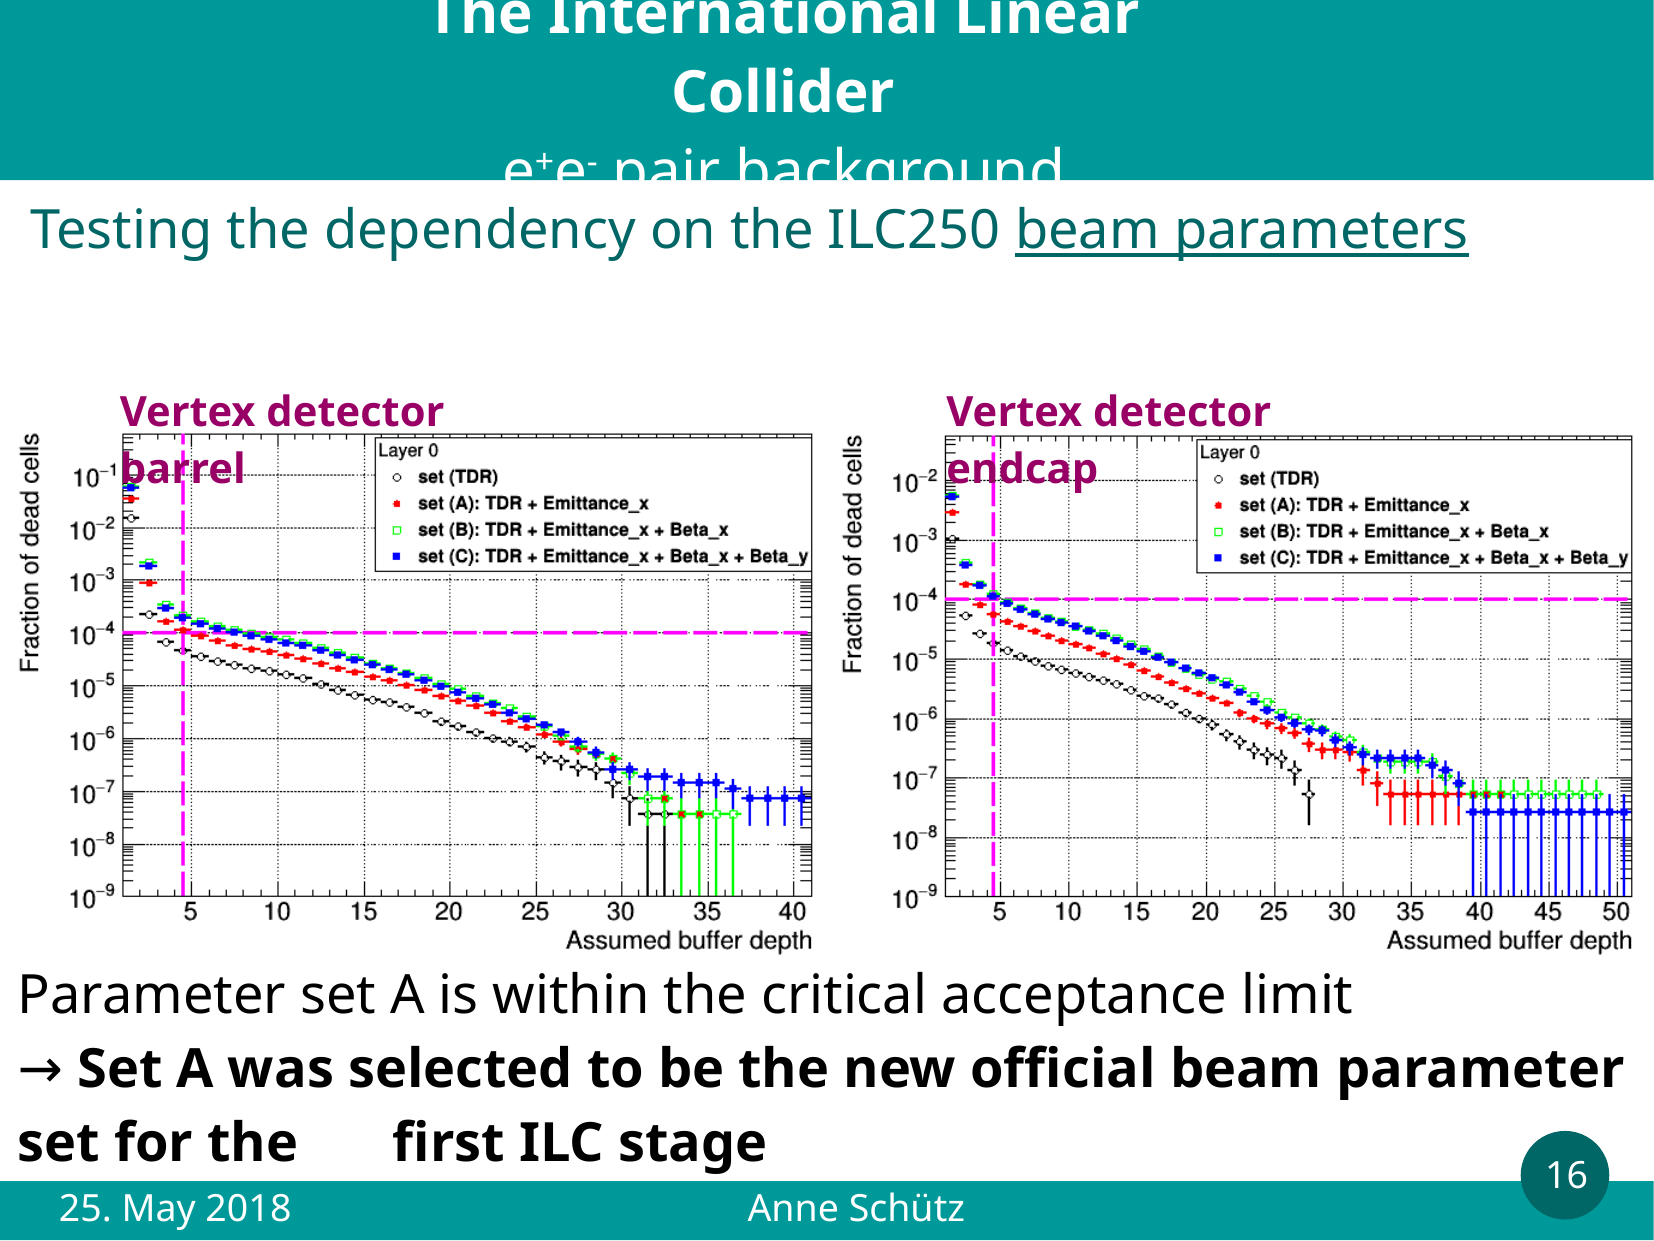

# The International Linear Collider e+e- pair background
Testing the dependency on the ILC250 beam parameters
Vertex detector barrel
Vertex detector endcap
Parameter set A is within the critical acceptance limit
→ Set A was selected to be the new official beam parameter set for the 	first ILC stage